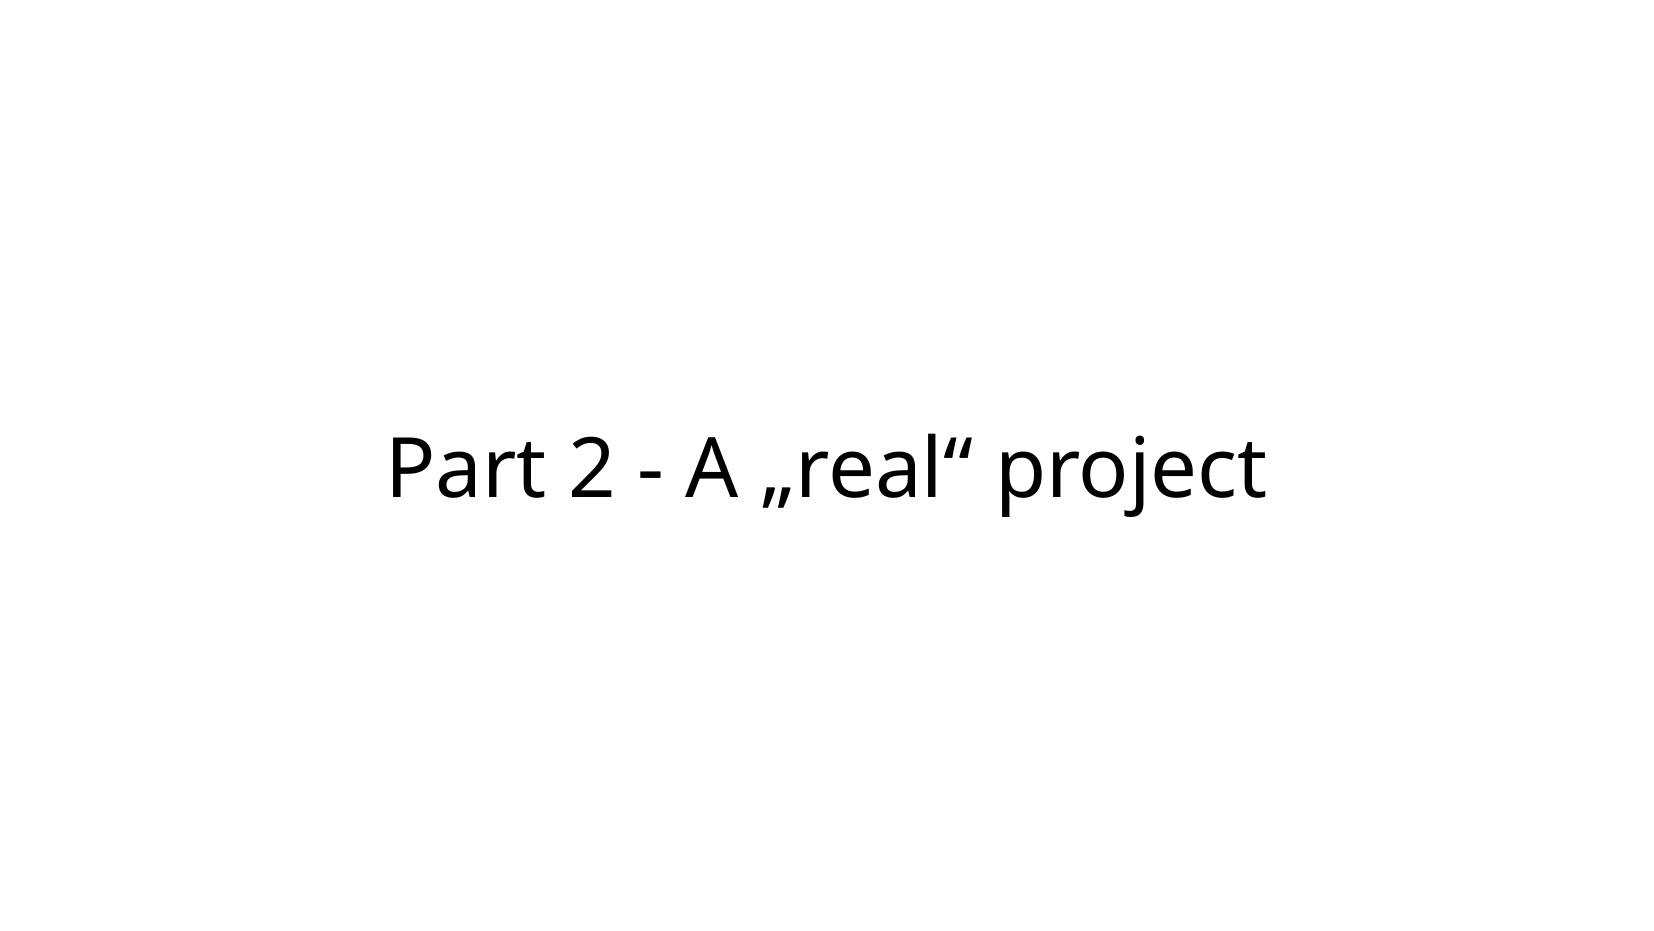

# Part 2 - A „real“ project